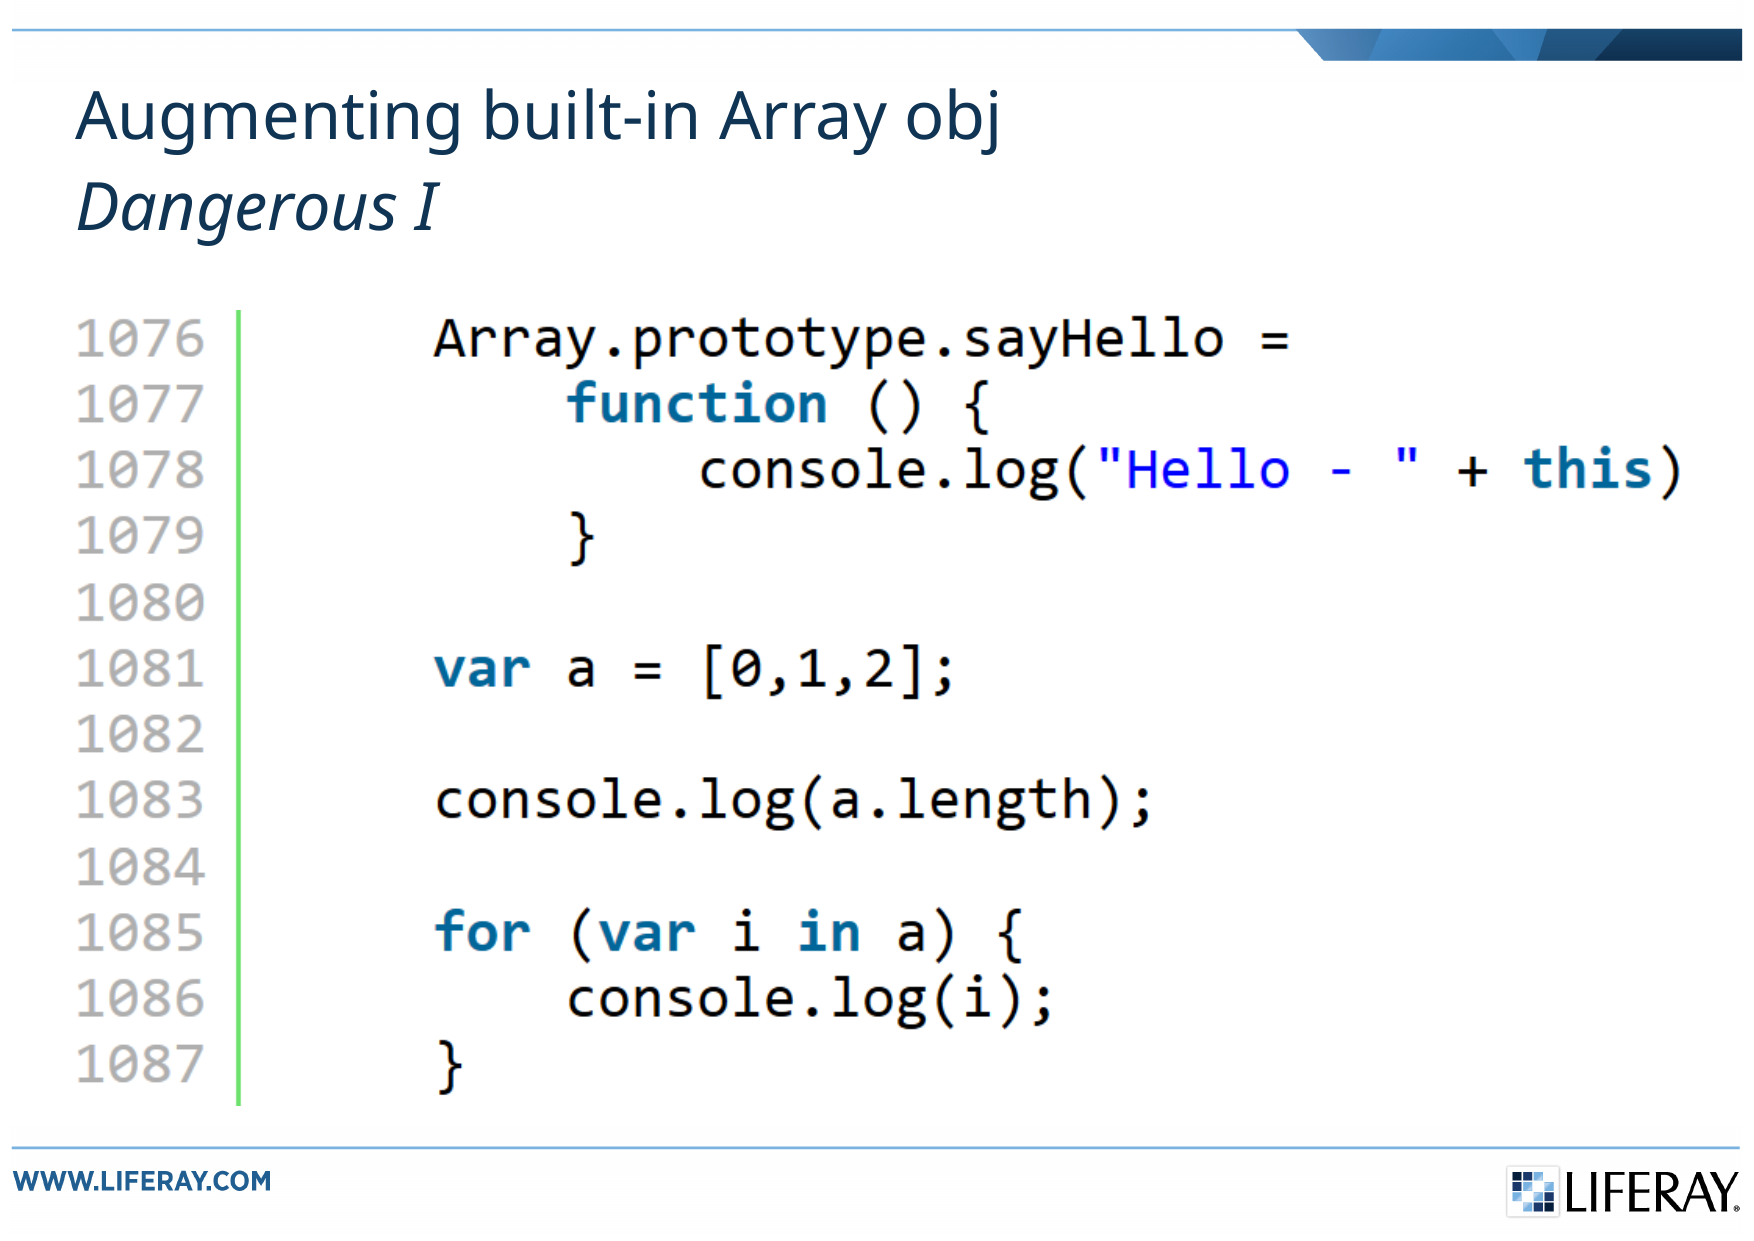

# Augmenting built-in Array obj Dangerous I